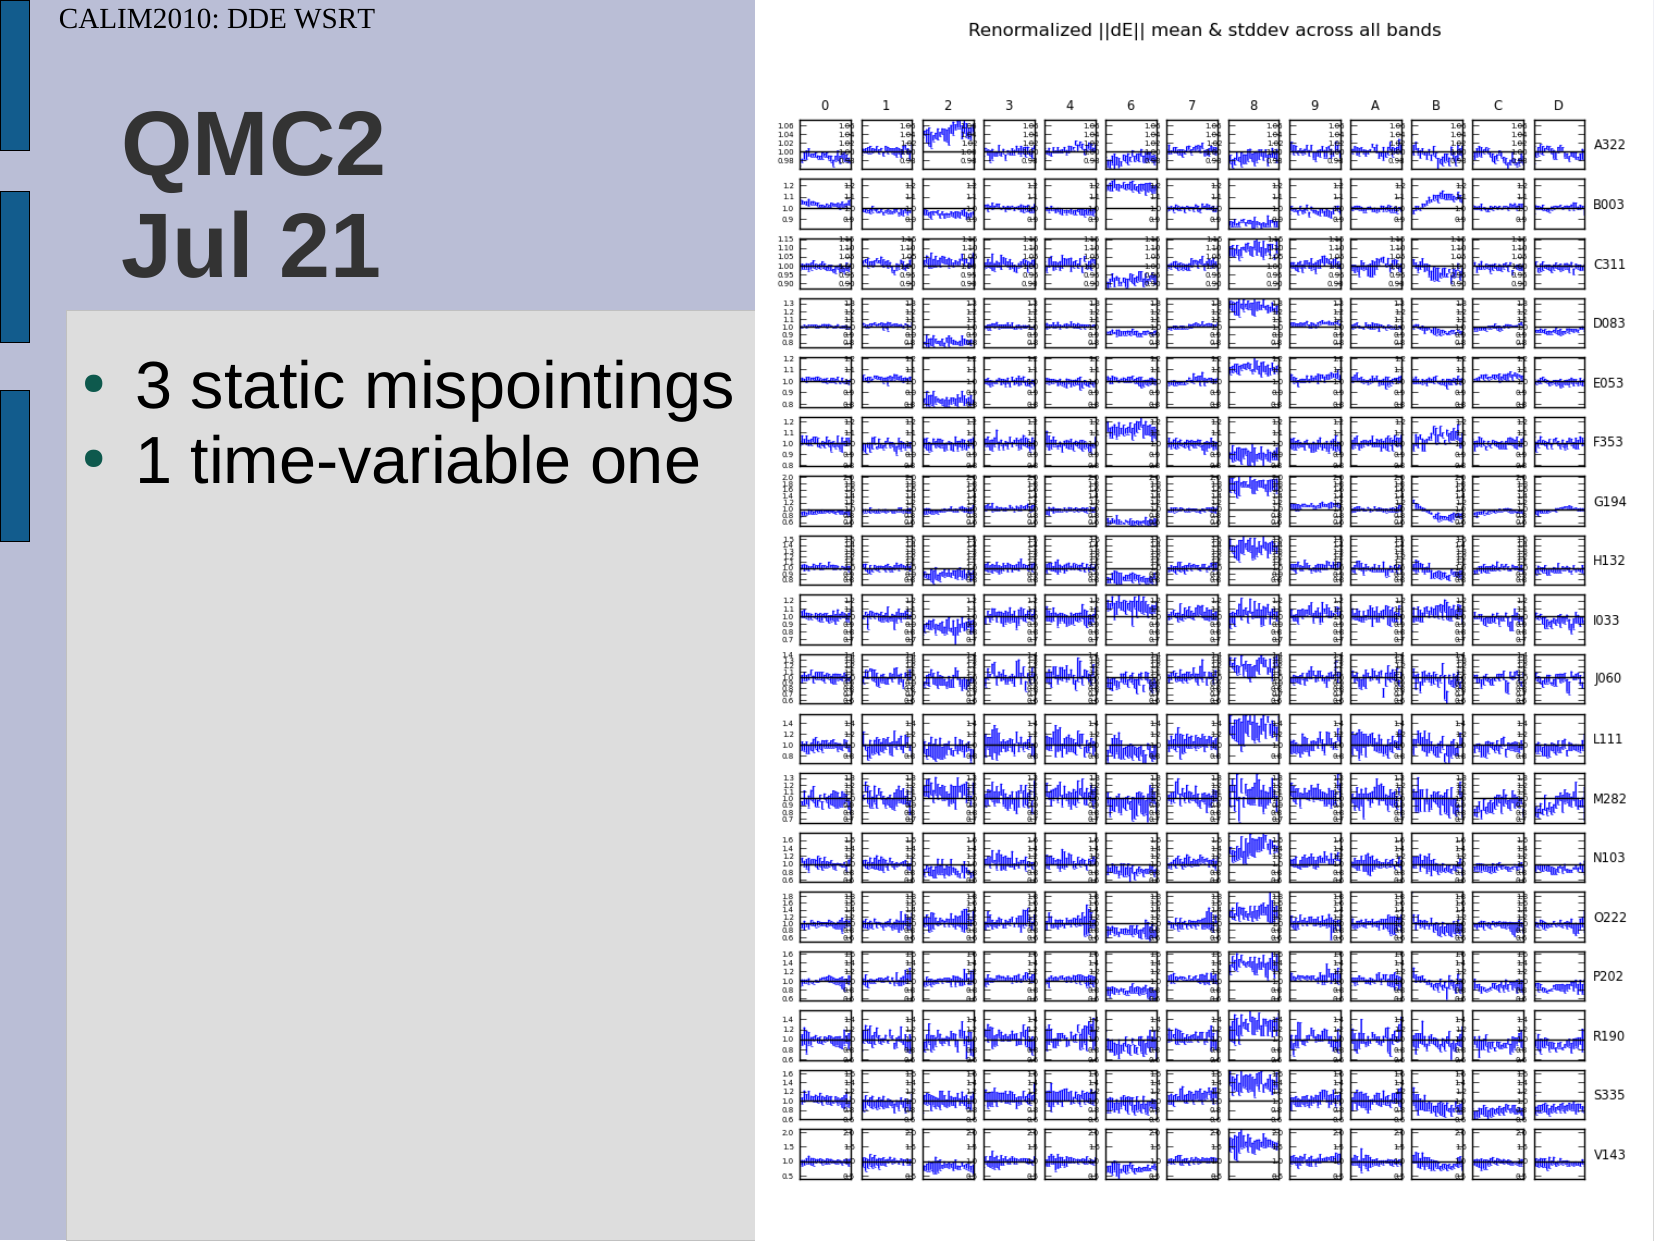

CALIM2010: DDE WSRT
# QMC2 Jul 21
3 static mispointings
1 time-variable one